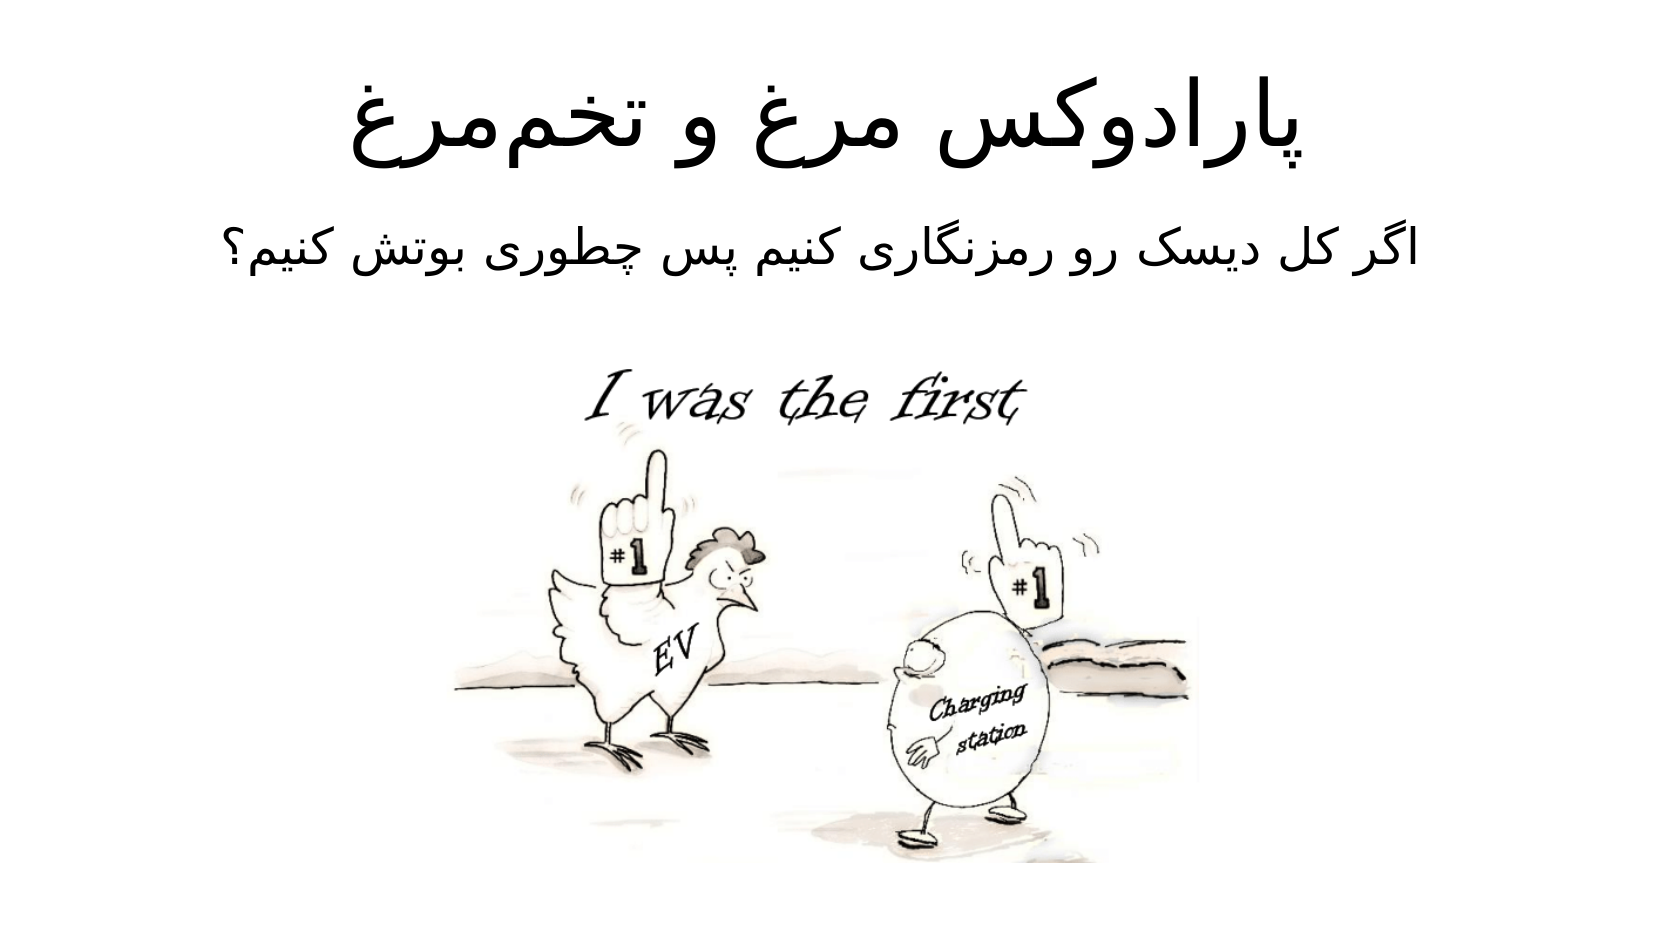

# پارادوکس مرغ و تخم‌مرغ
اگر کل دیسک رو رمزنگاری کنیم پس چطوری بوتش کنیم؟